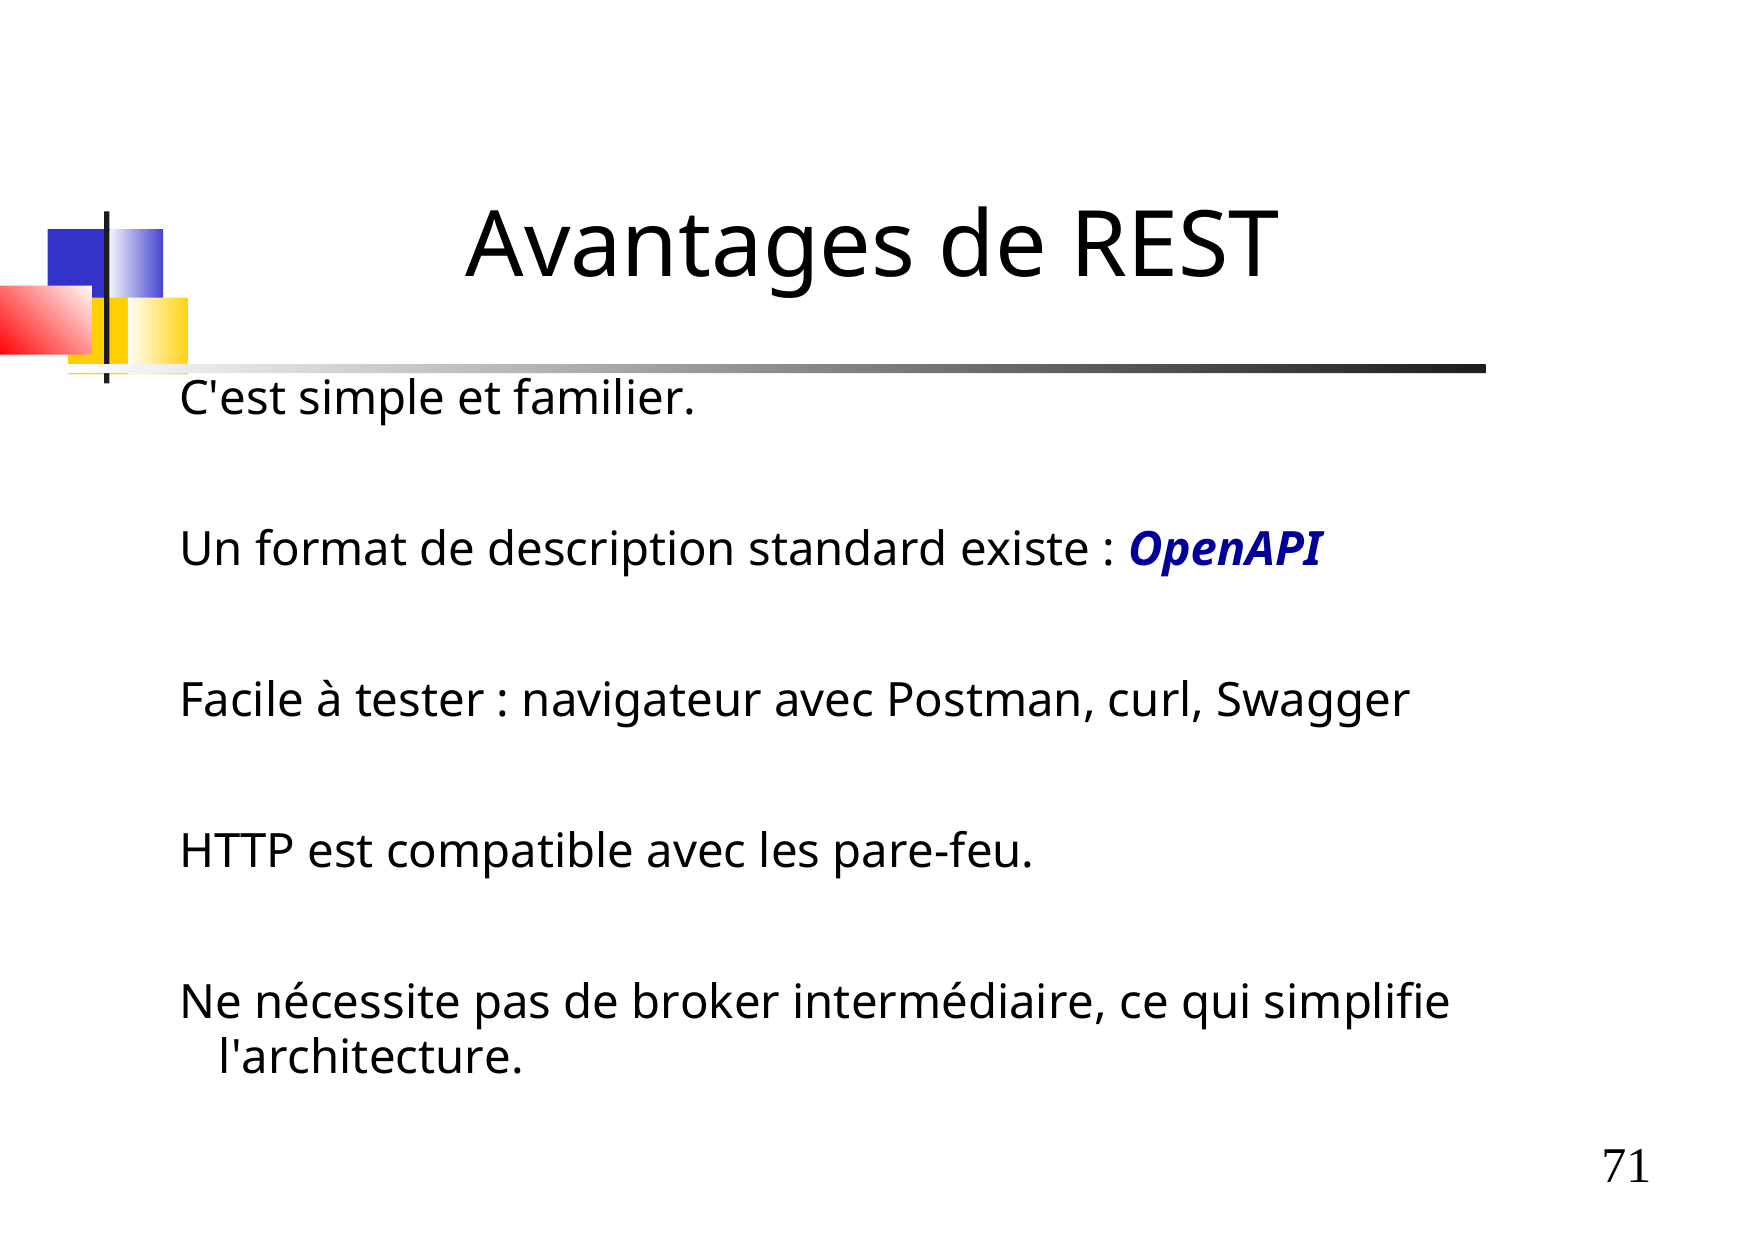

# Avantages de REST
C'est simple et familier.
Un format de description standard existe : OpenAPI
Facile à tester : navigateur avec Postman, curl, Swagger
HTTP est compatible avec les pare-feu.
Ne nécessite pas de broker intermédiaire, ce qui simplifie l'architecture.